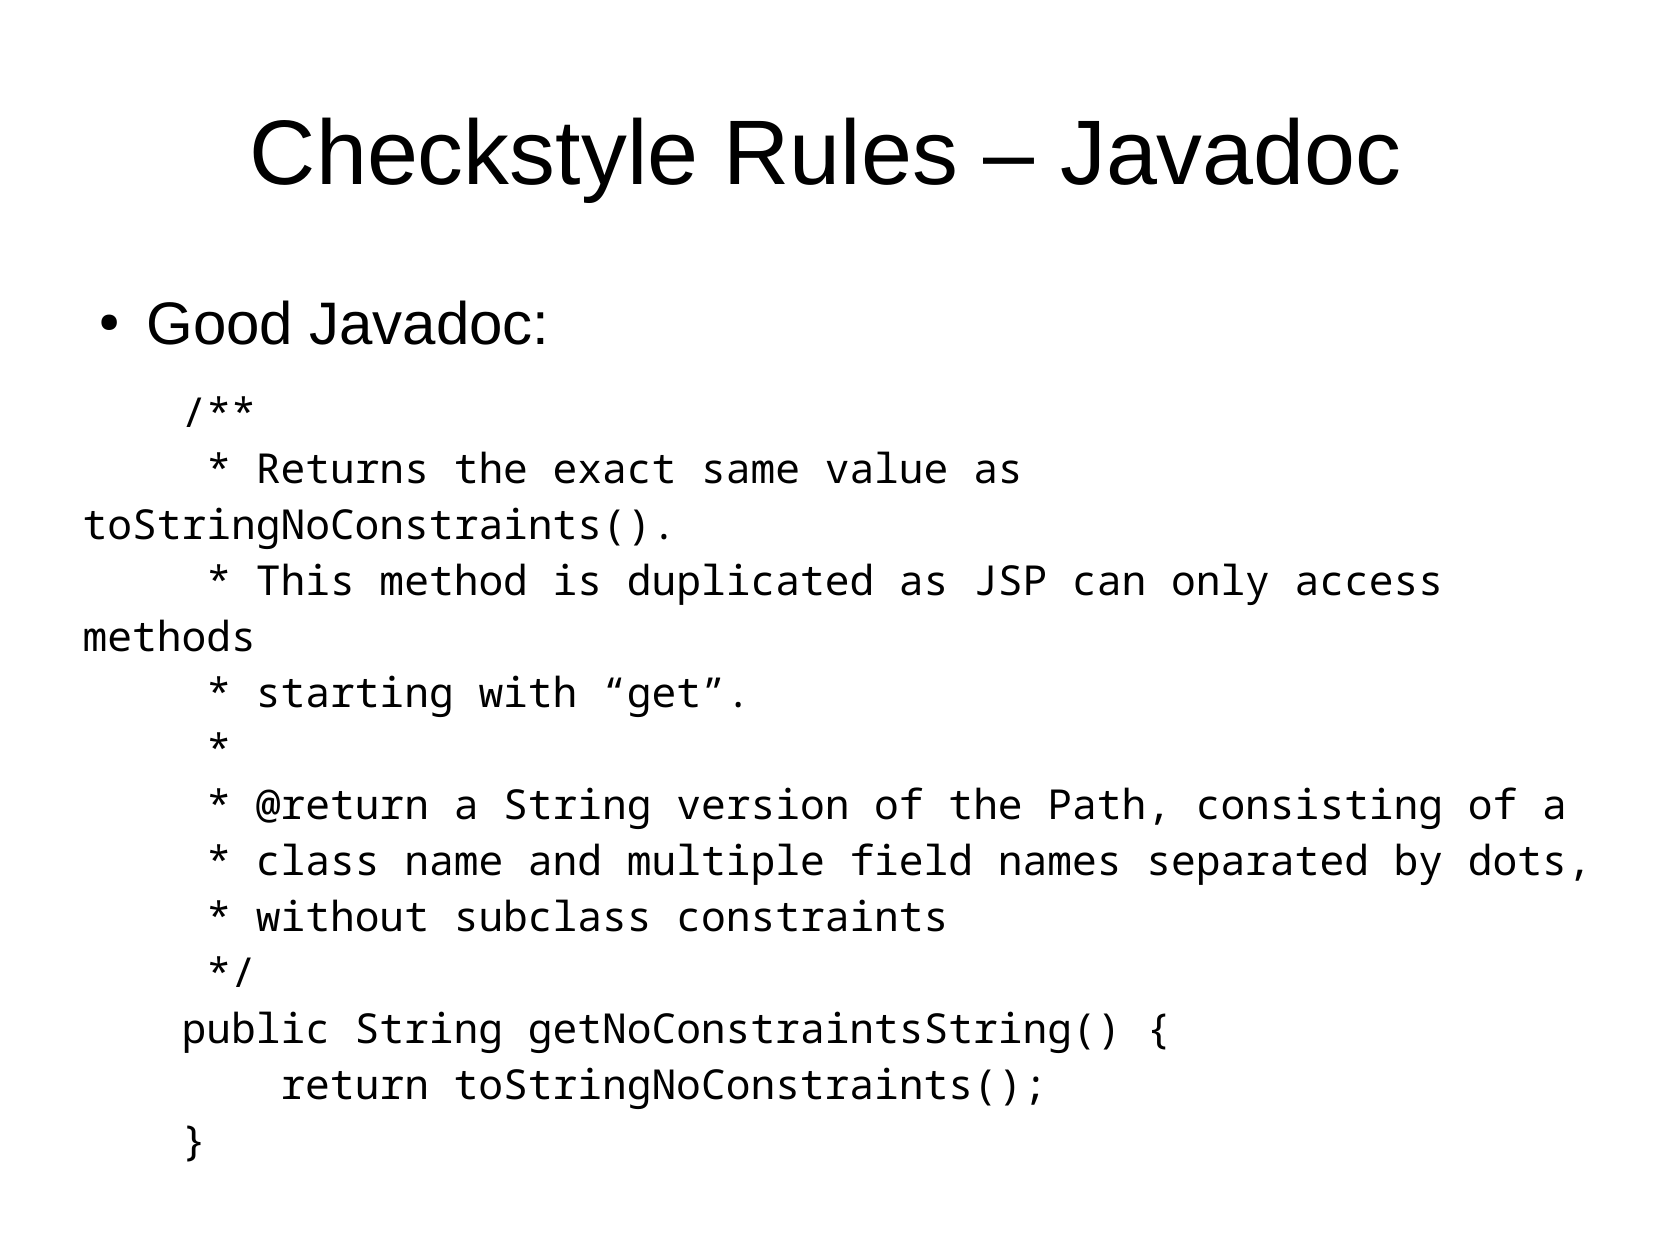

# Checkstyle Rules – Javadoc
Good Javadoc:
 /**
 * Returns the exact same value as toStringNoConstraints().
 * This method is duplicated as JSP can only access methods
 * starting with “get”.
 *
 * @return a String version of the Path, consisting of a
 * class name and multiple field names separated by dots,
 * without subclass constraints
 */
 public String getNoConstraintsString() {
 return toStringNoConstraints();
 }